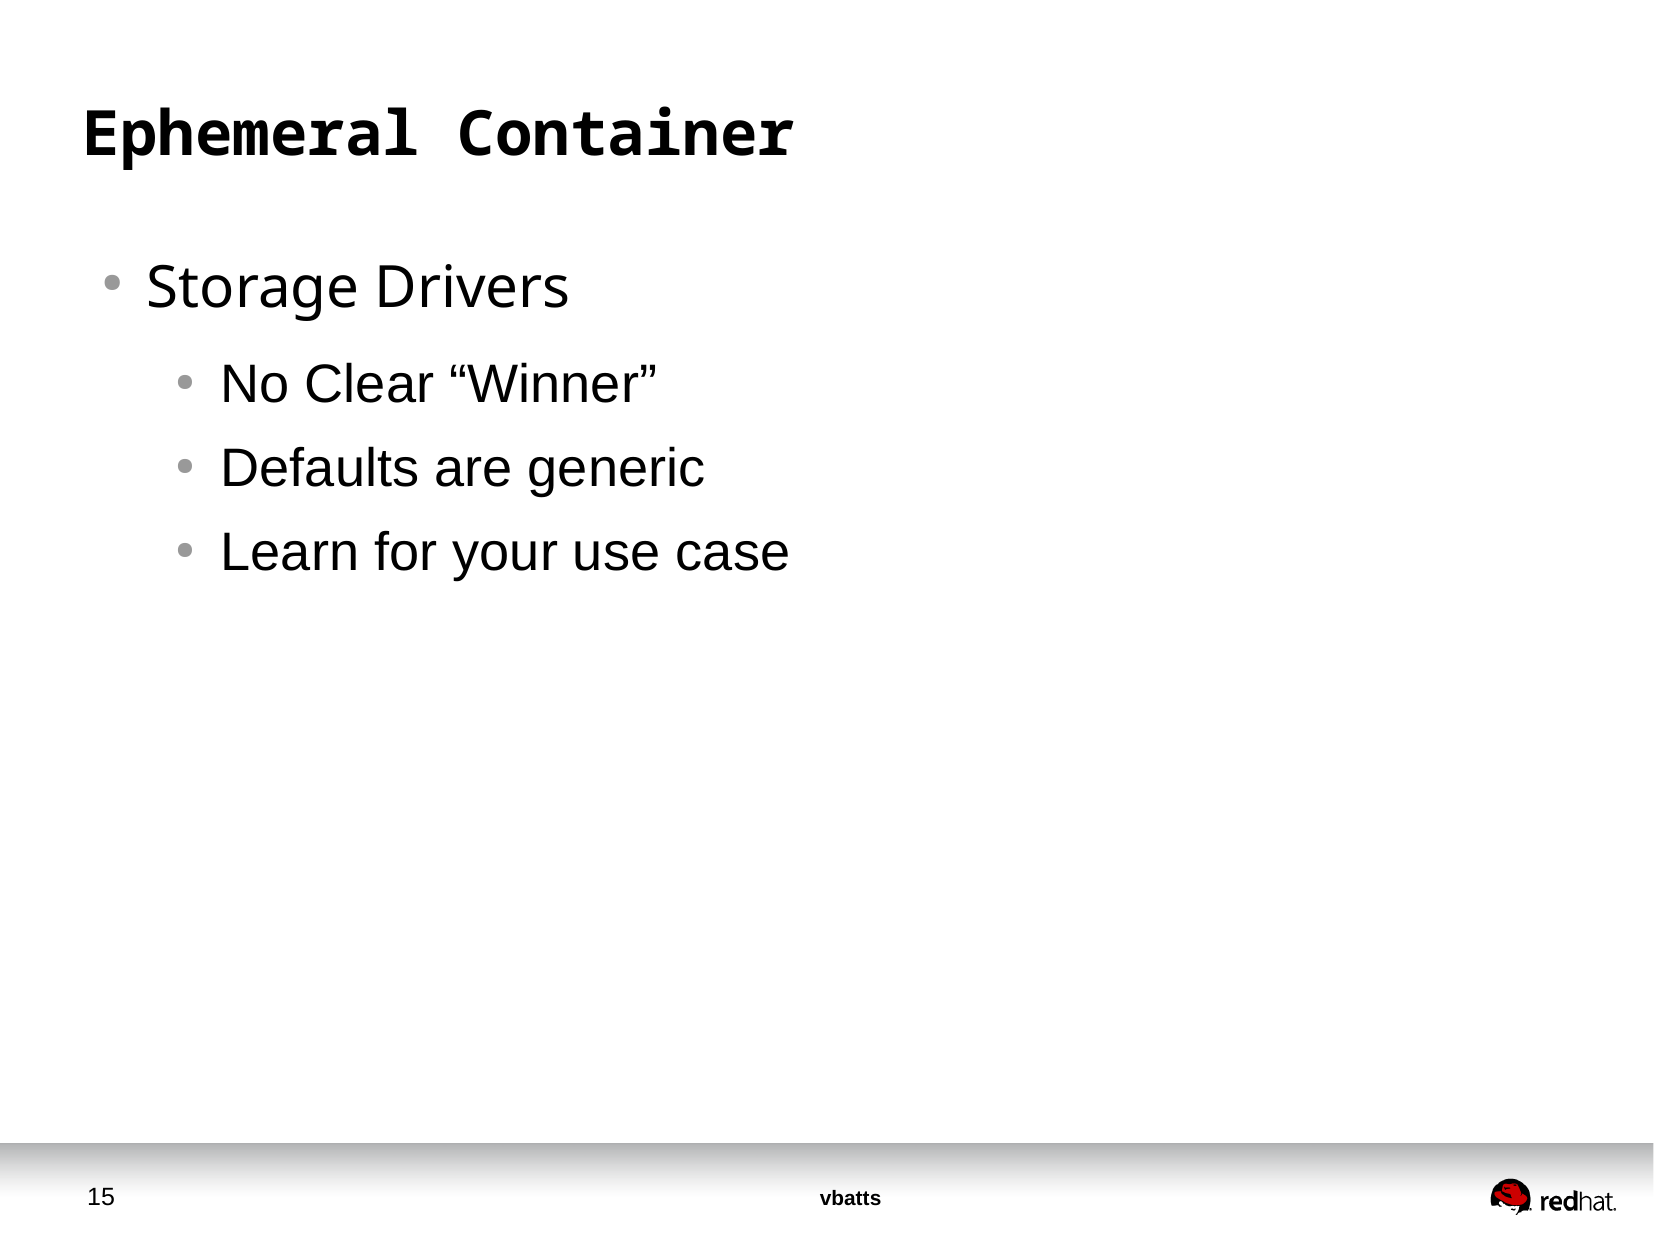

# Ephemeral Container
Storage Drivers
No Clear “Winner”
Defaults are generic
Learn for your use case